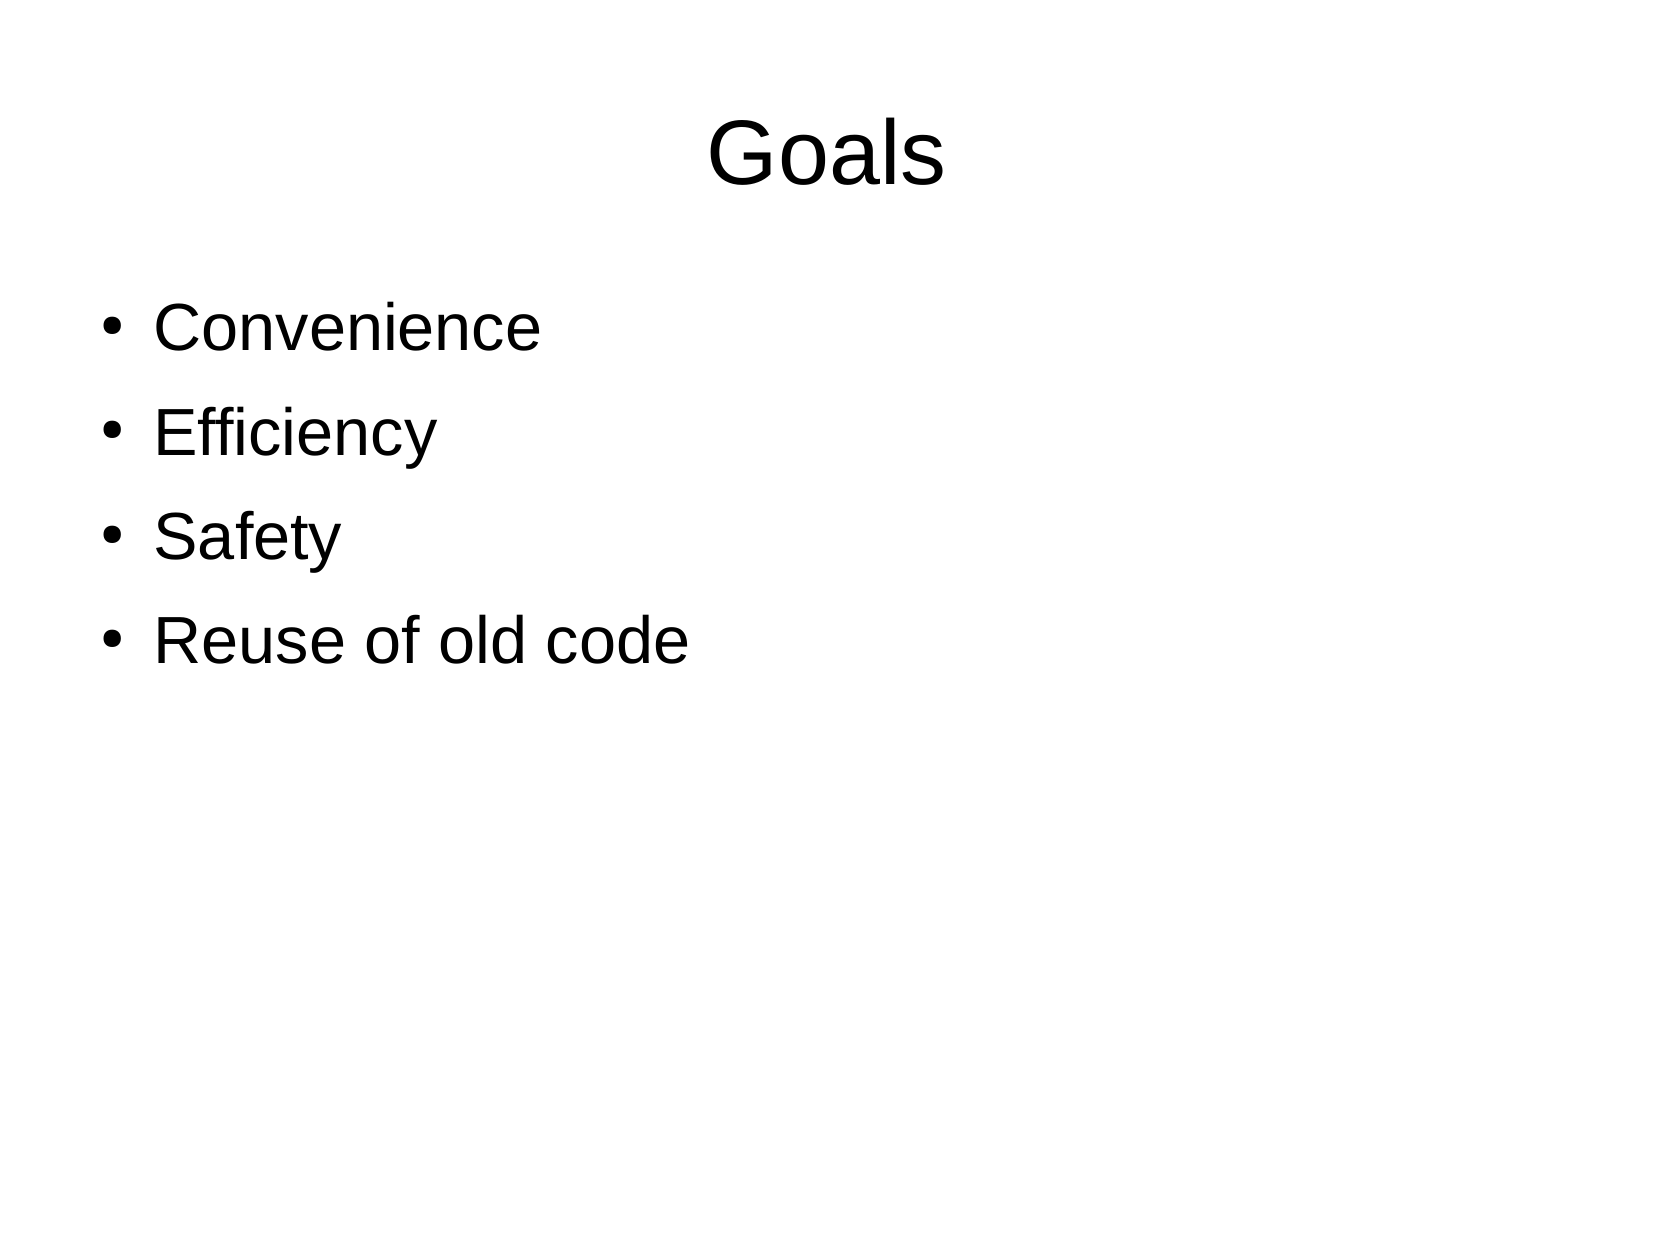

# Goals
Convenience
Efficiency
Safety
Reuse of old code